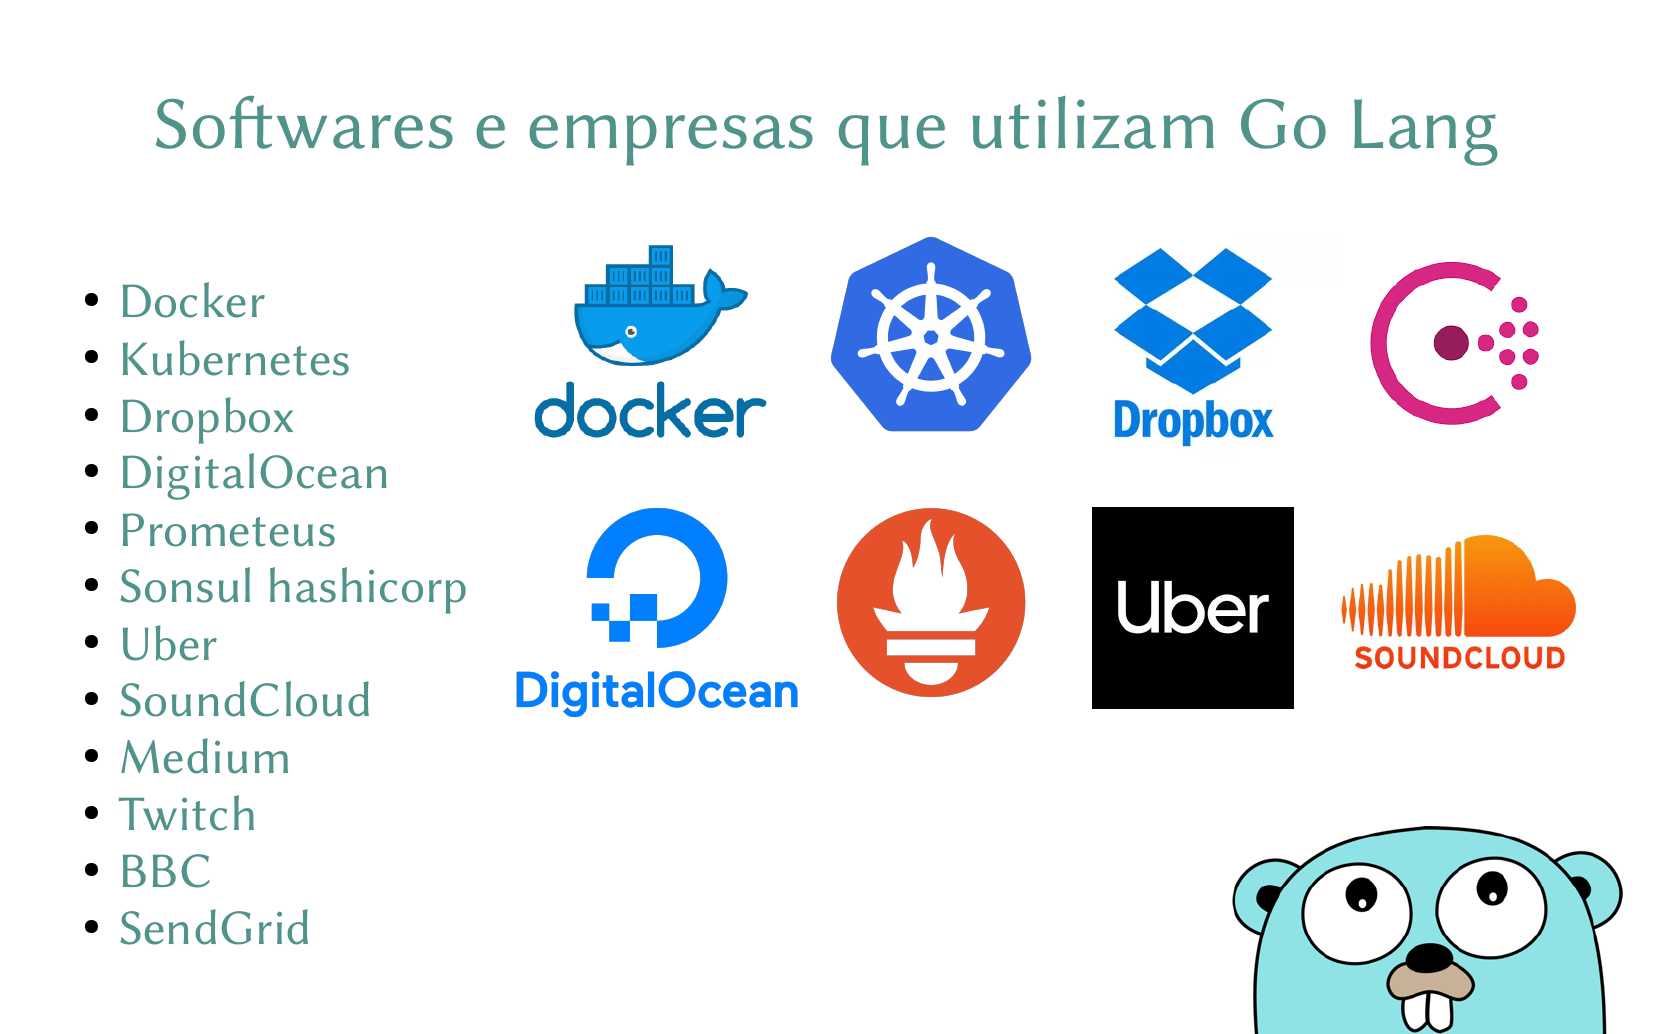

# Softwares e empresas que utilizam Go Lang
Docker
Kubernetes
Dropbox
DigitalOcean
Prometeus
Sonsul hashicorp
Uber
SoundCloud
Medium
Twitch
BBC
SendGrid